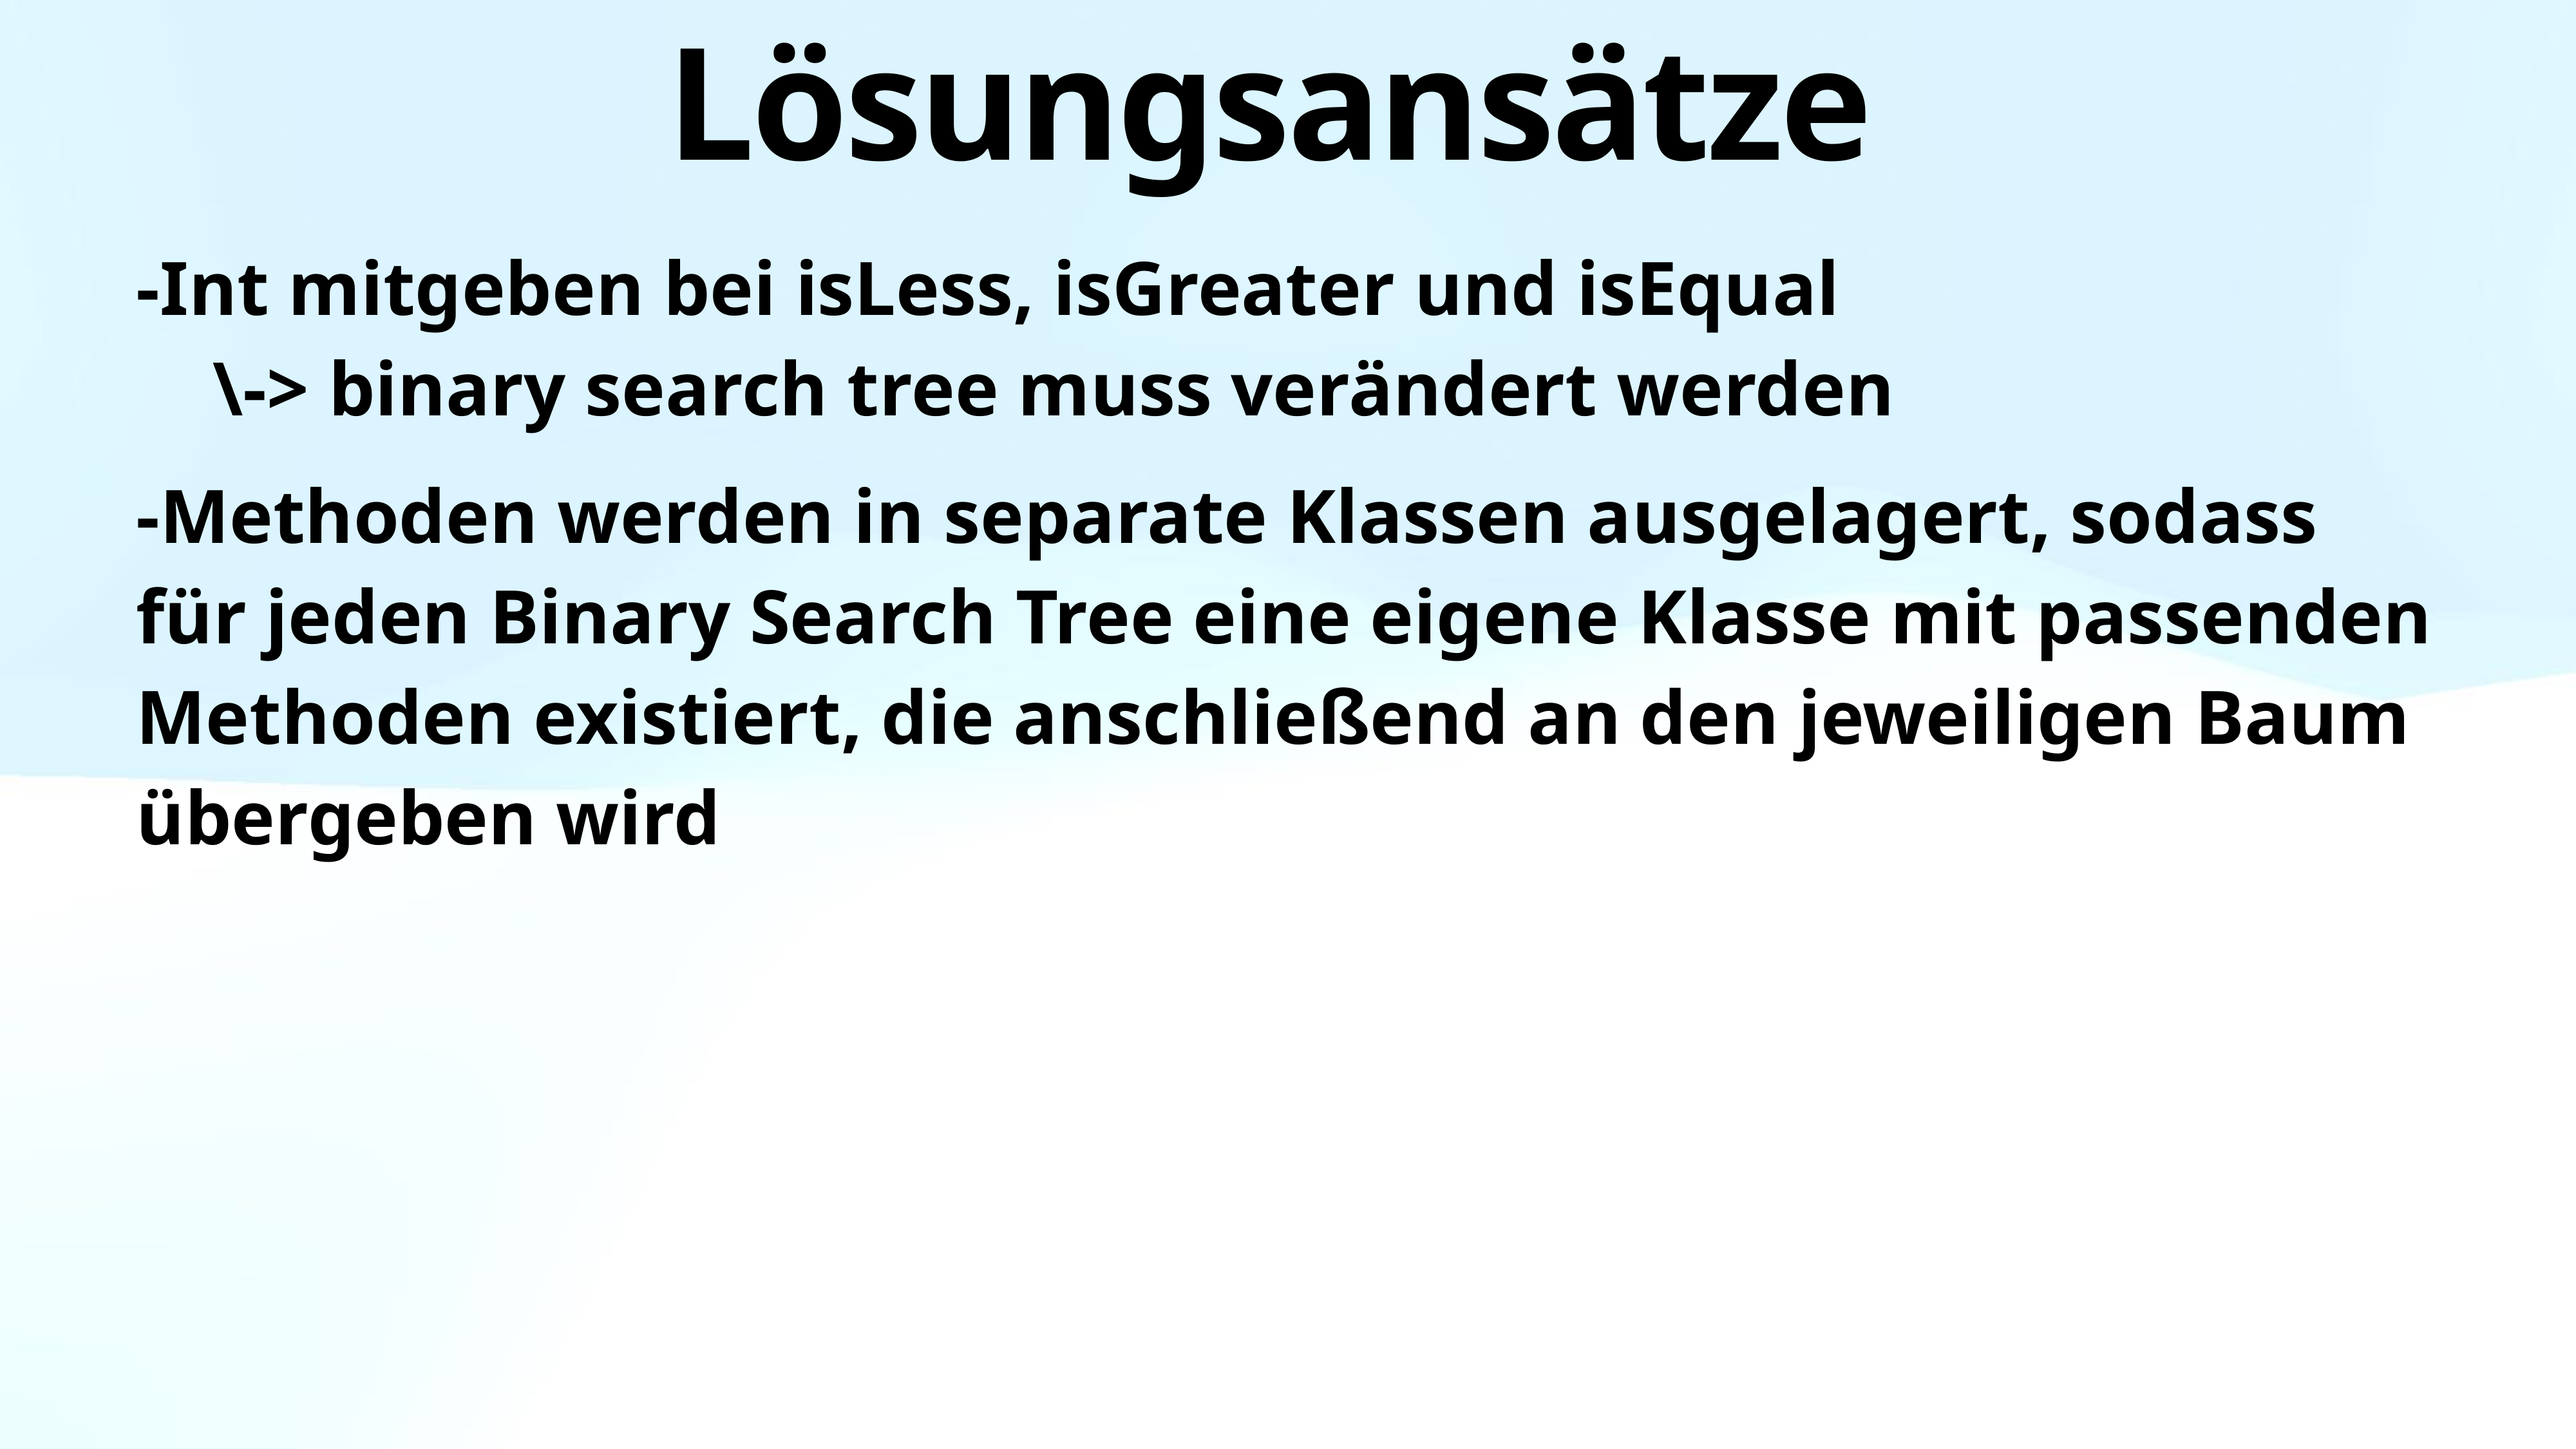

Lösungsansätze
-Int mitgeben bei isLess, isGreater und isEqual
 \-> binary search tree muss verändert werden
-Methoden werden in separate Klassen ausgelagert, sodass für jeden Binary Search Tree eine eigene Klasse mit passenden Methoden existiert, die anschließend an den jeweiligen Baum übergeben wird